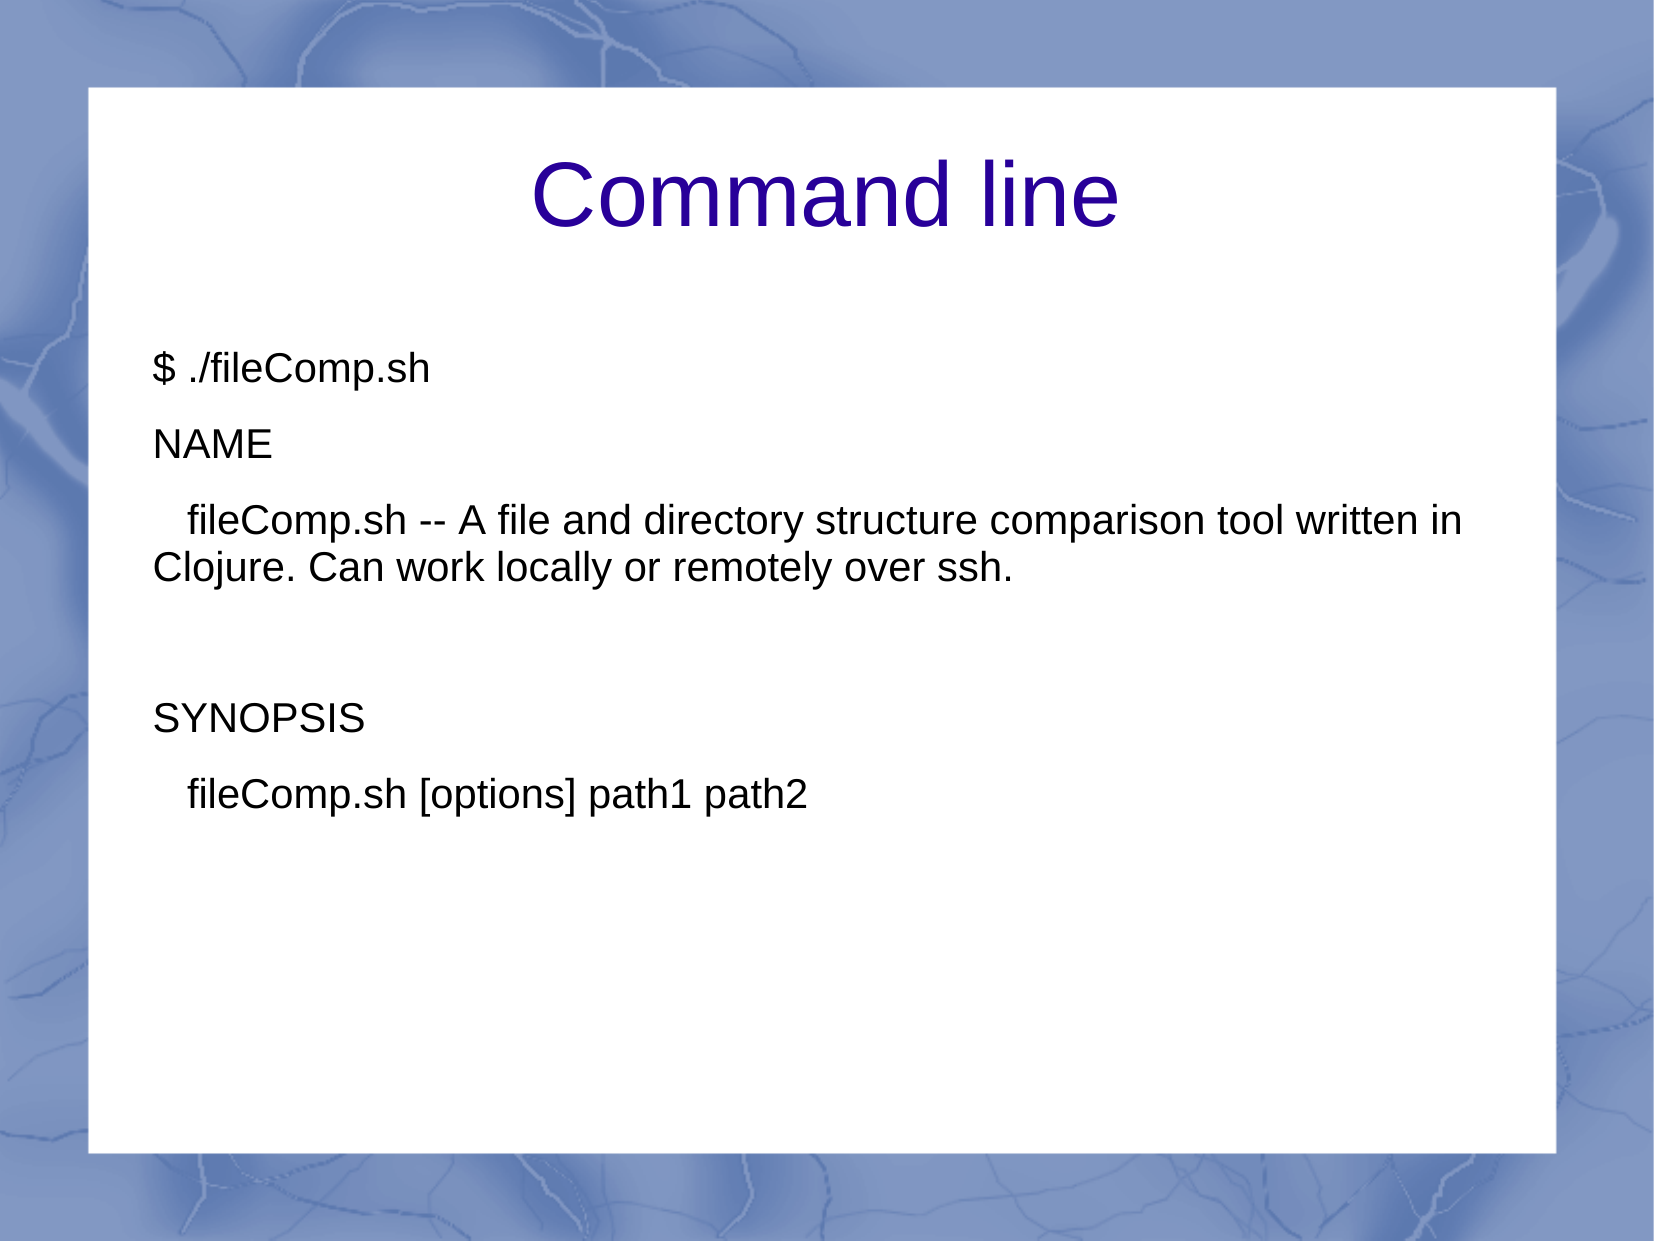

# Command line
$ ./fileComp.sh
NAME
 fileComp.sh -- A file and directory structure comparison tool written in Clojure. Can work locally or remotely over ssh.
SYNOPSIS
 fileComp.sh [options] path1 path2